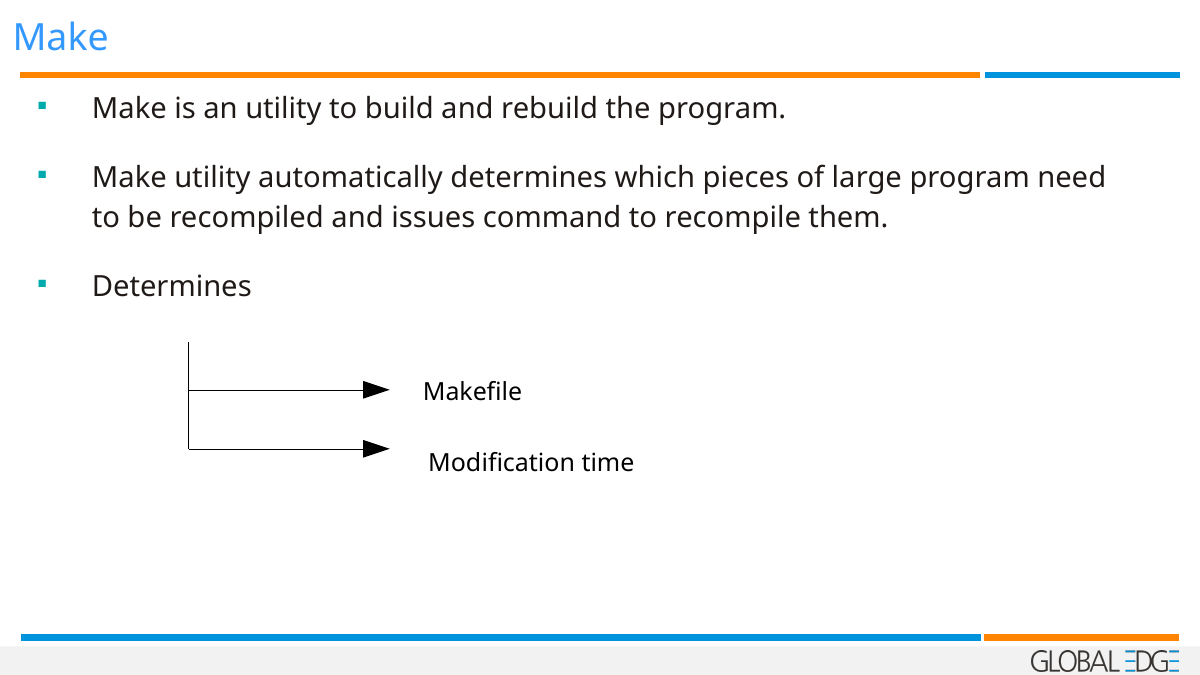

# Make
Make is an utility to build and rebuild the program.
Make utility automatically determines which pieces of large program need to be recompiled and issues command to recompile them.
Determines
 Makefile
Modification time